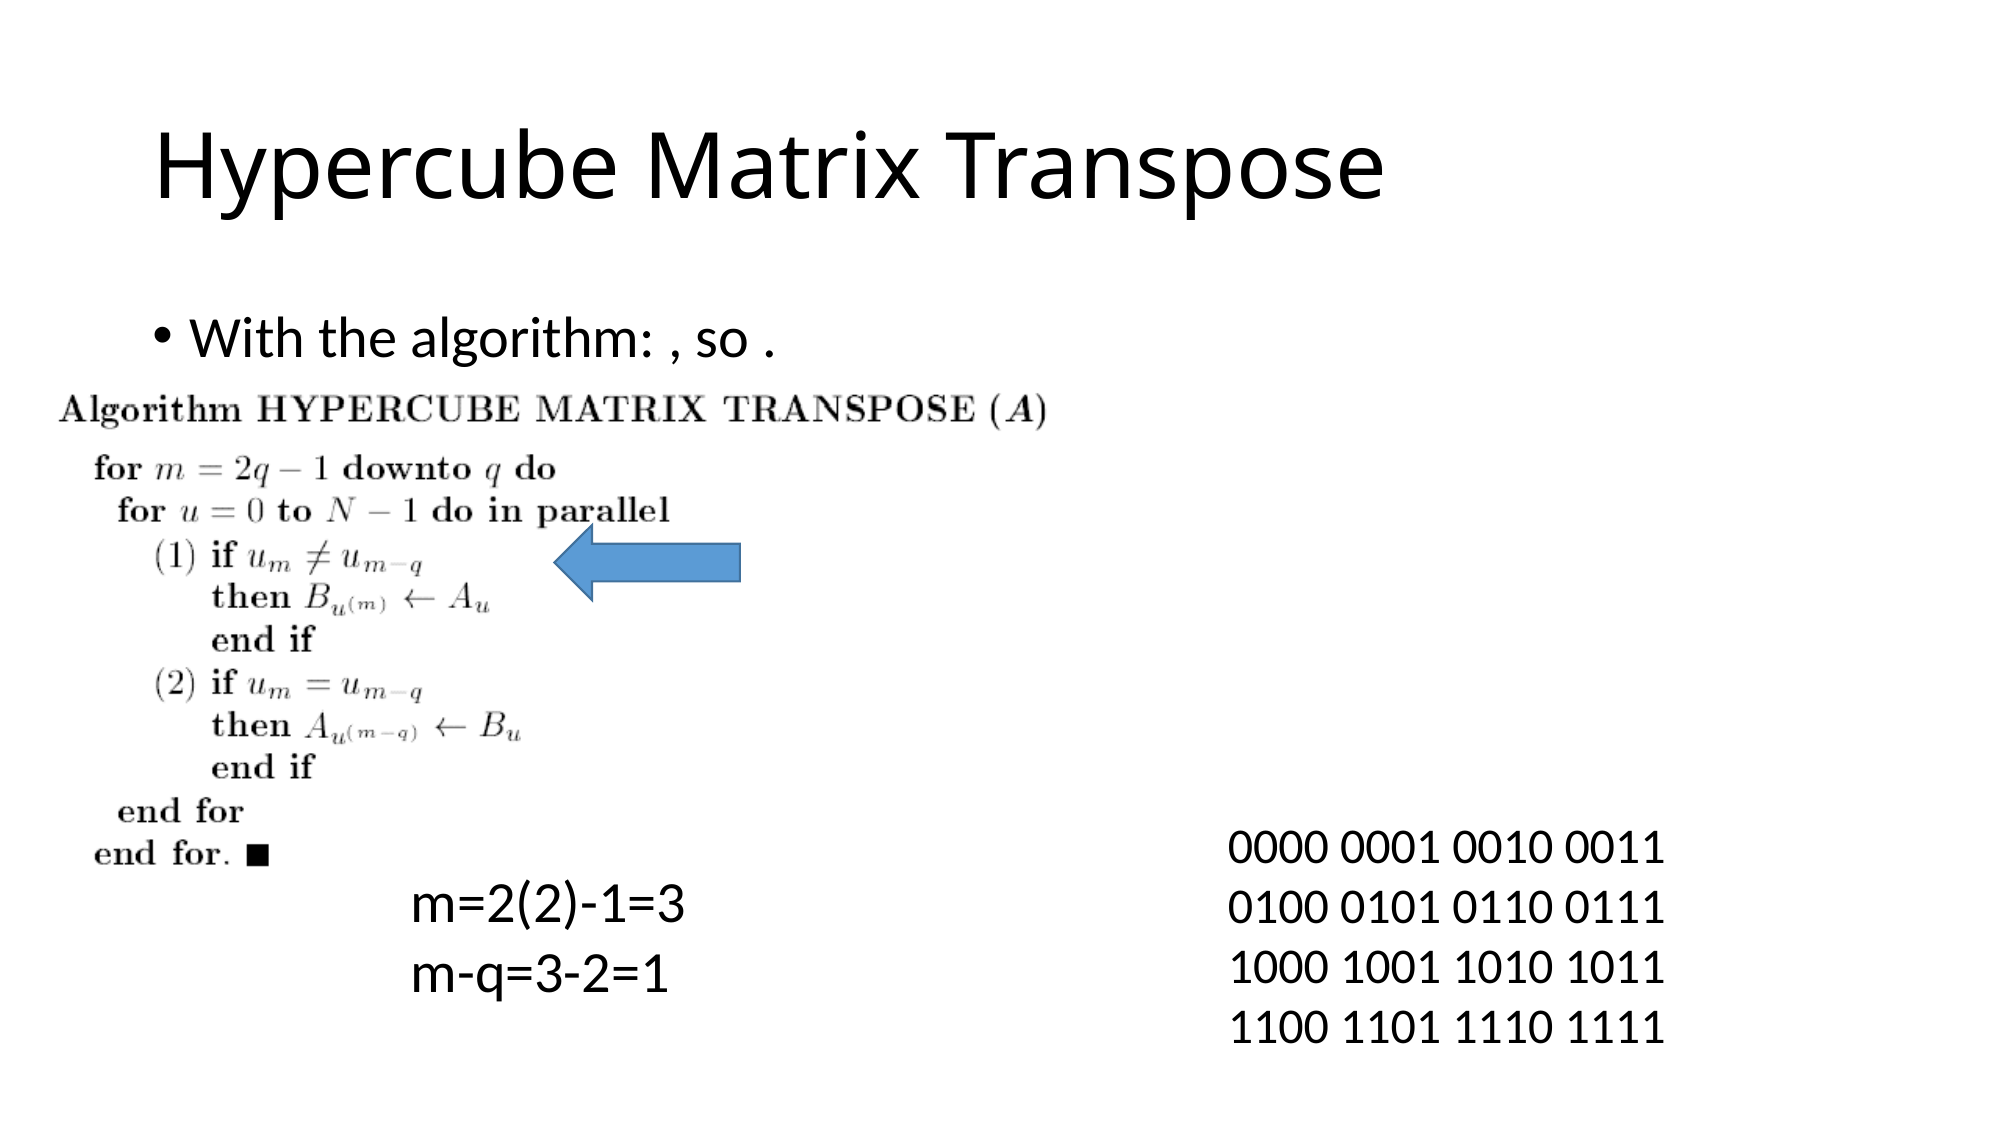

# Hypercube Matrix Transpose
With the algorithm: , so .
0000 0001 0010 0011
0100 0101 0110 0111
1000 1001 1010 1011
1100 1101 1110 1111
m=2(2)-1=3
m-q=3-2=1